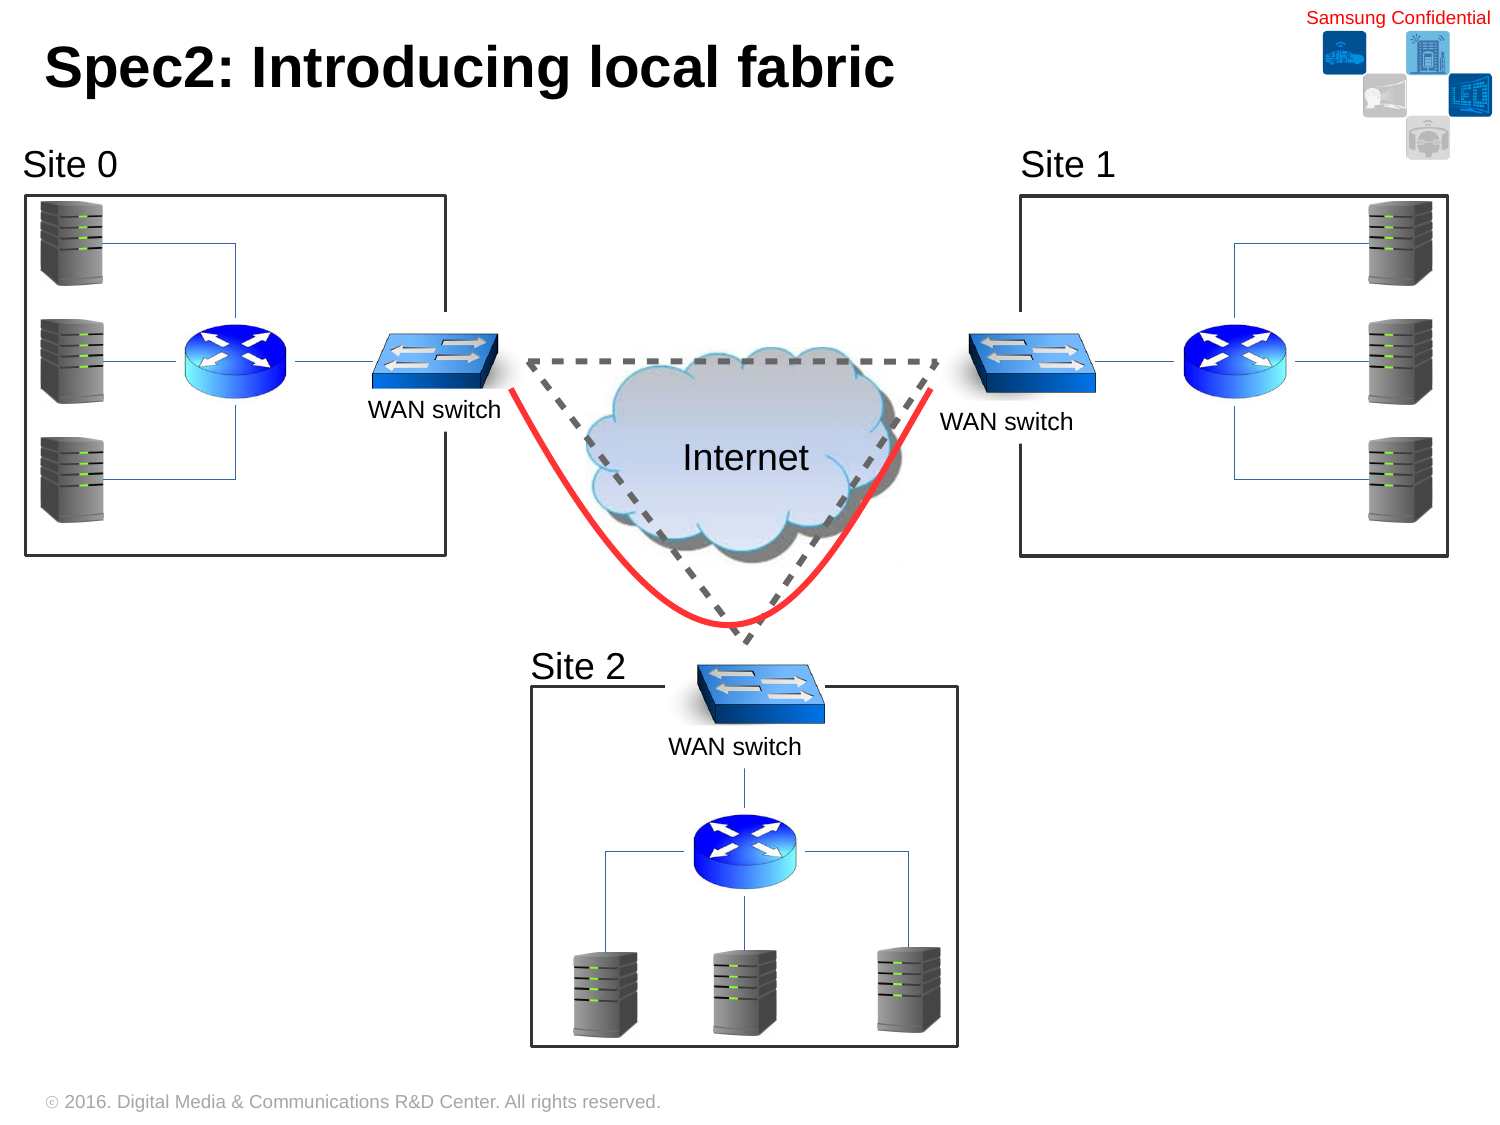

# Spec2: Introducing local fabric
Site 0
Site 1
Internet
WAN switch
WAN switch
Site 2
WAN switch